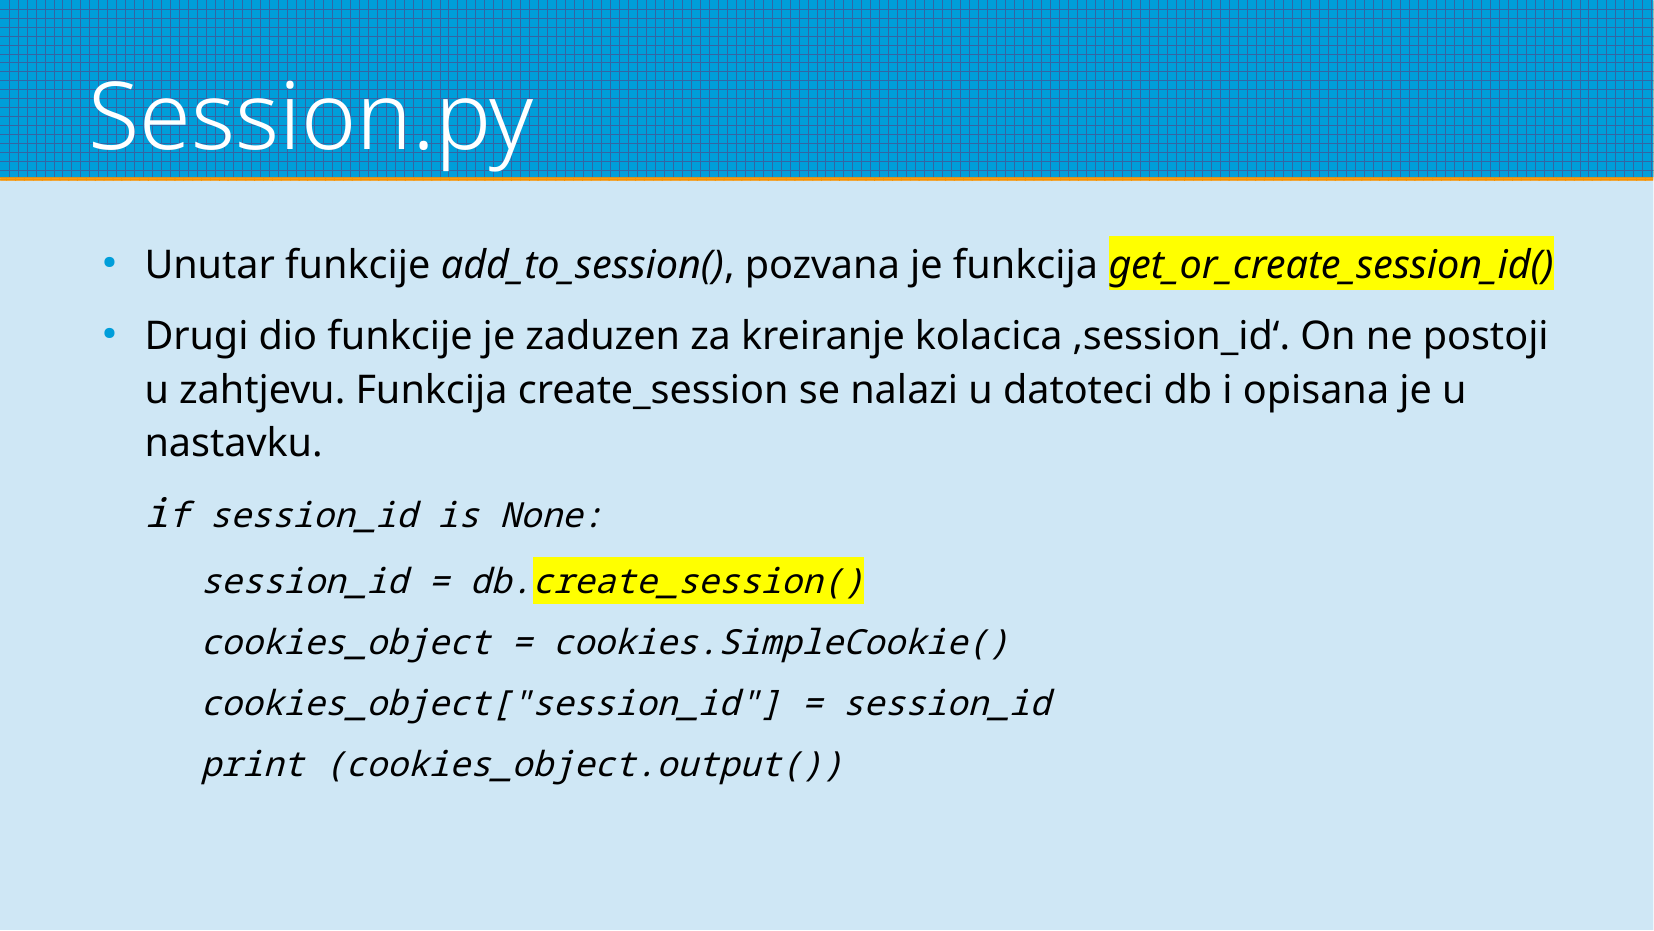

# Session.py
Unutar funkcije add_to_session(), pozvana je funkcija get_or_create_session_id()
Drugi dio funkcije je zaduzen za kreiranje kolacica ‚session_id‘. On ne postoji u zahtjevu. Funkcija create_session se nalazi u datoteci db i opisana je u nastavku.
if session_id is None:
session_id = db.create_session()
cookies_object = cookies.SimpleCookie()
cookies_object["session_id"] = session_id
print (cookies_object.output())